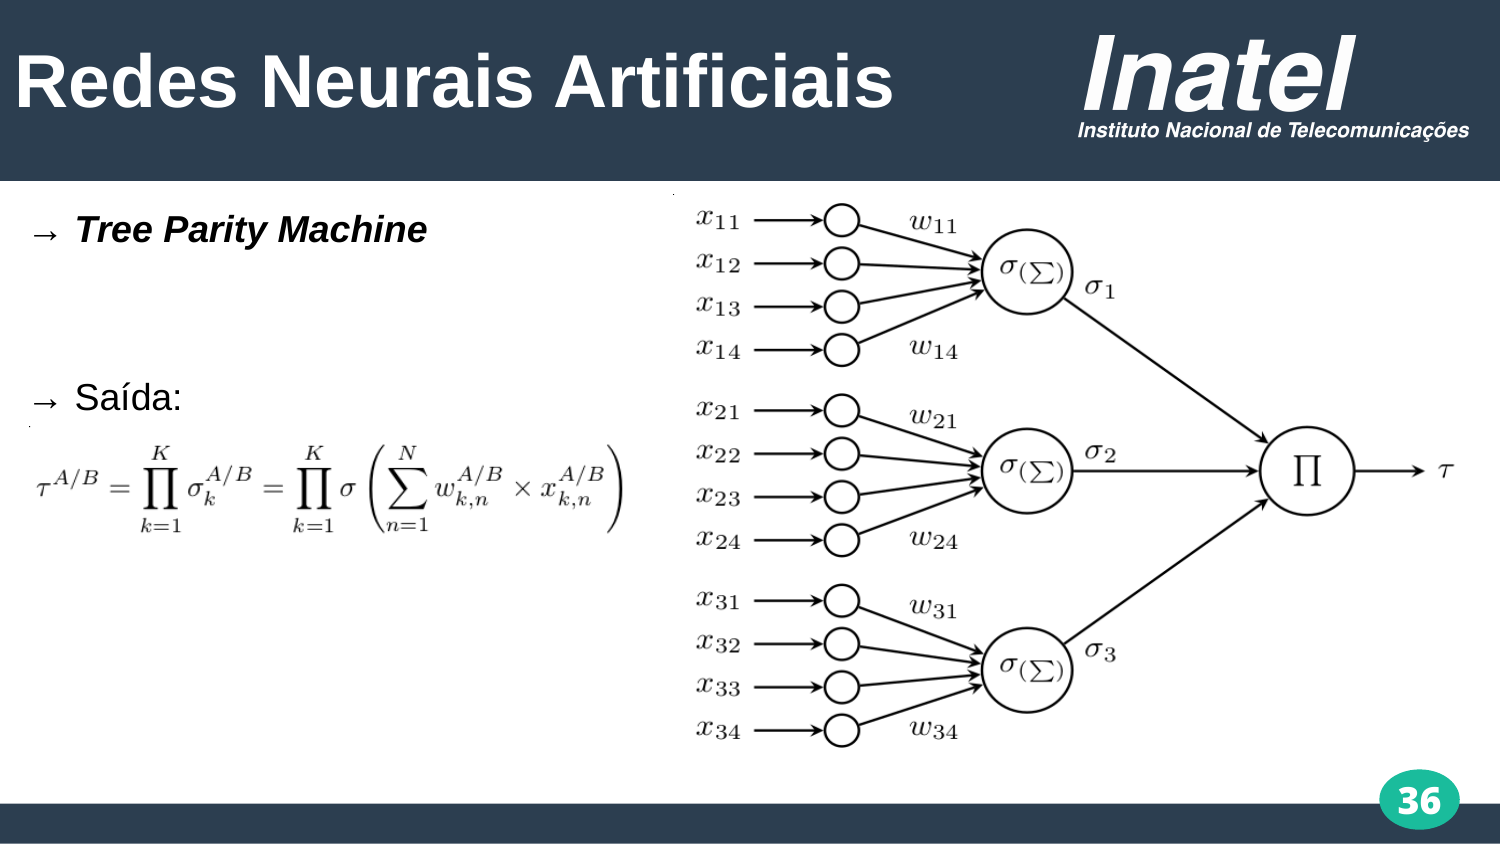

Redes Neurais Artificiais
→ Tree Parity Machine
→ Saída:
36